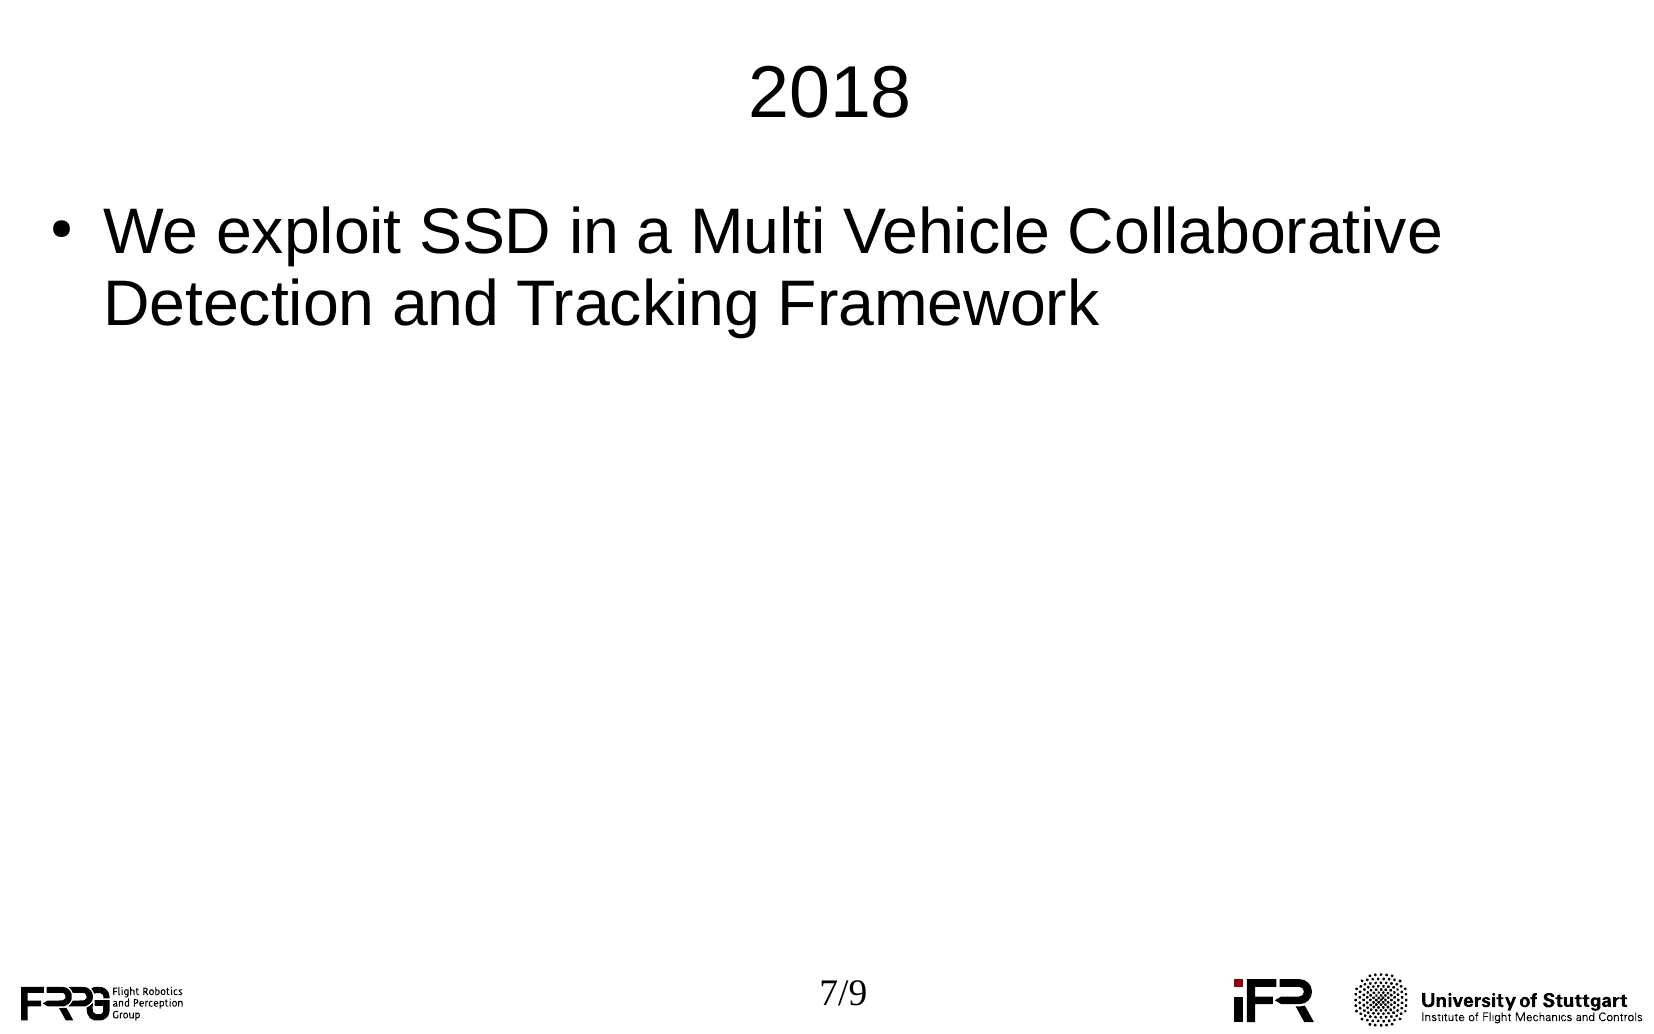

# 2018
We exploit SSD in a Multi Vehicle Collaborative Detection and Tracking Framework
7